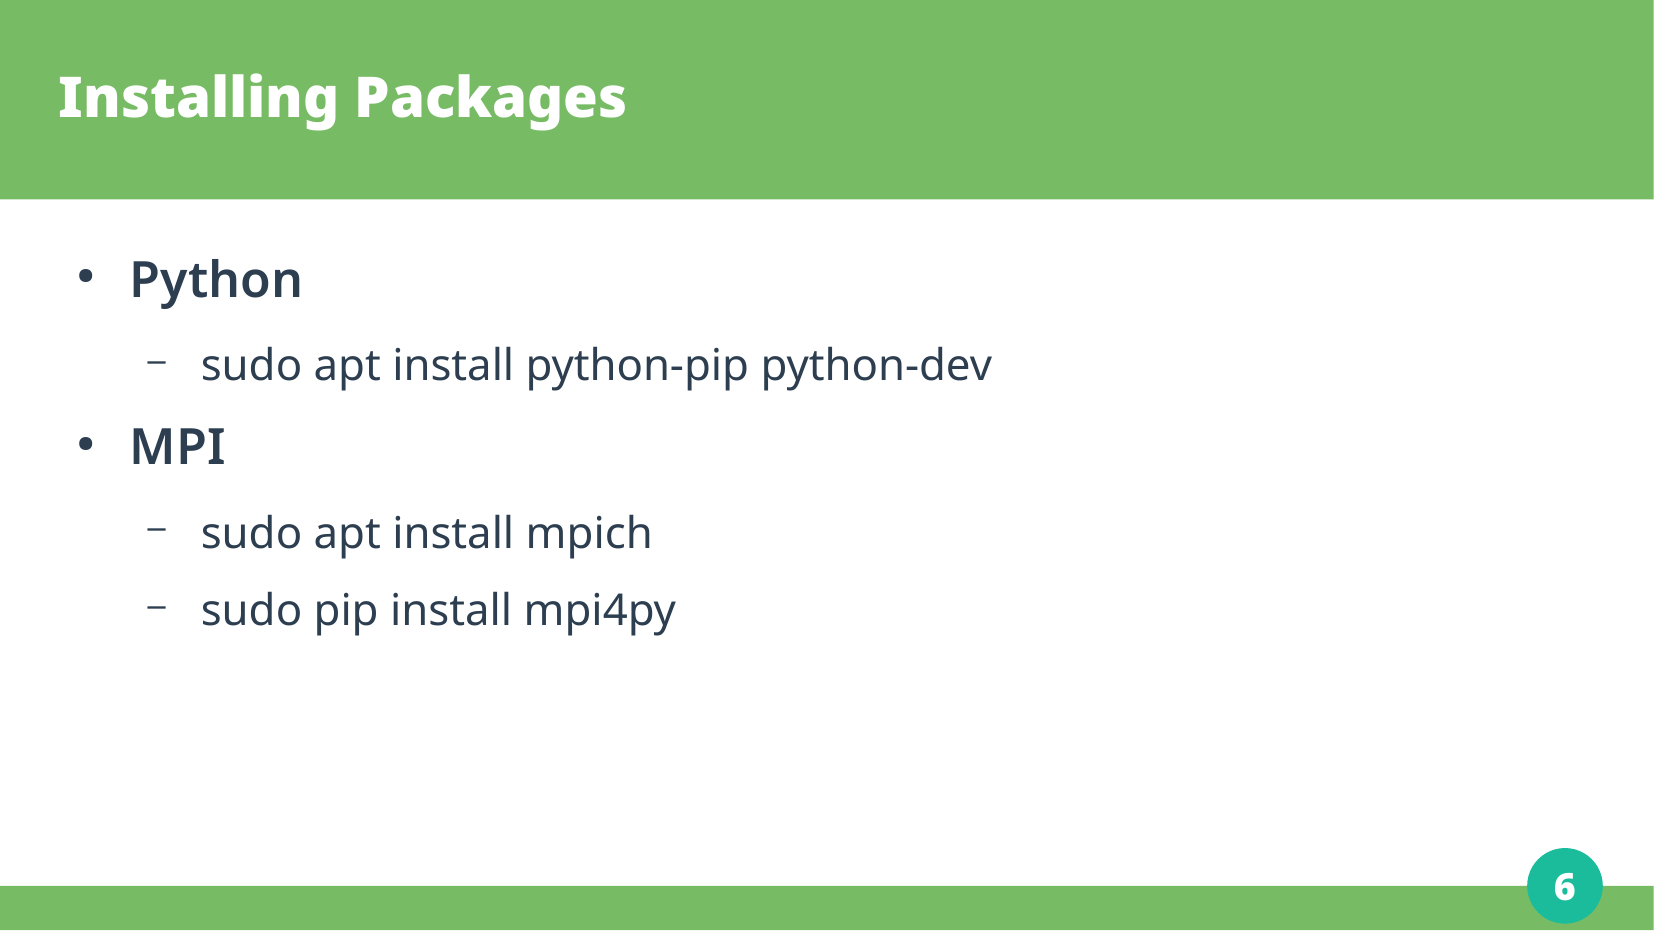

# Installing Packages
Python
sudo apt install python-pip python-dev
MPI
sudo apt install mpich
sudo pip install mpi4py